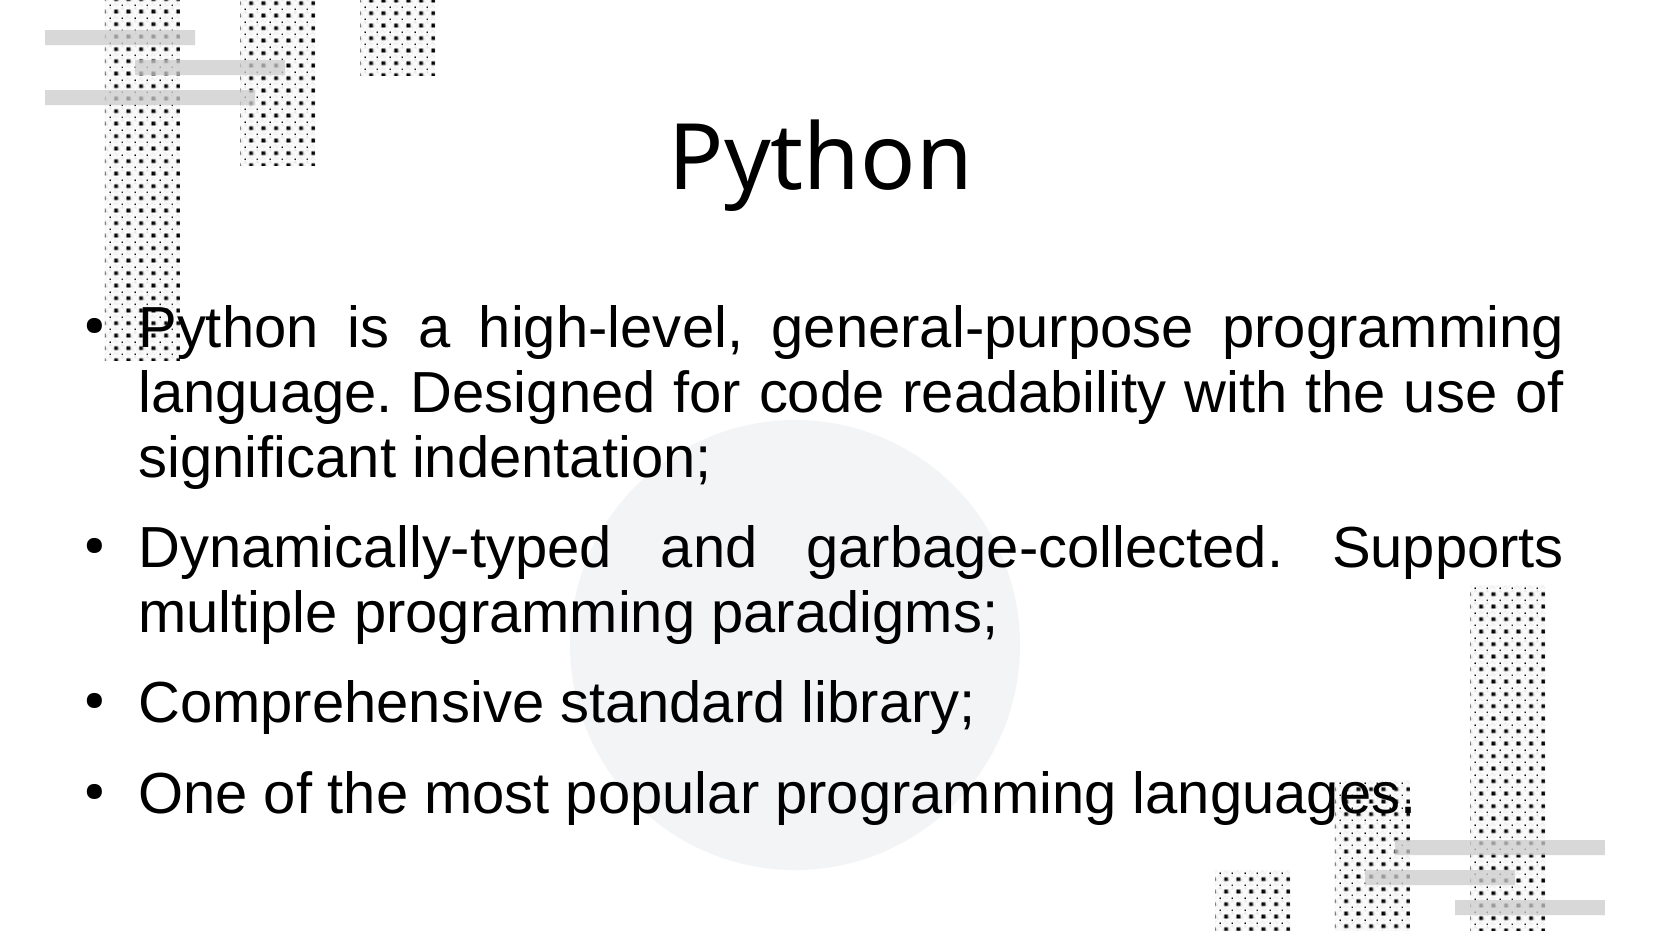

# Python
Python is a high-level, general-purpose programming language. Designed for code readability with the use of significant indentation;
Dynamically-typed and garbage-collected. Supports multiple programming paradigms;
Comprehensive standard library;
One of the most popular programming languages.